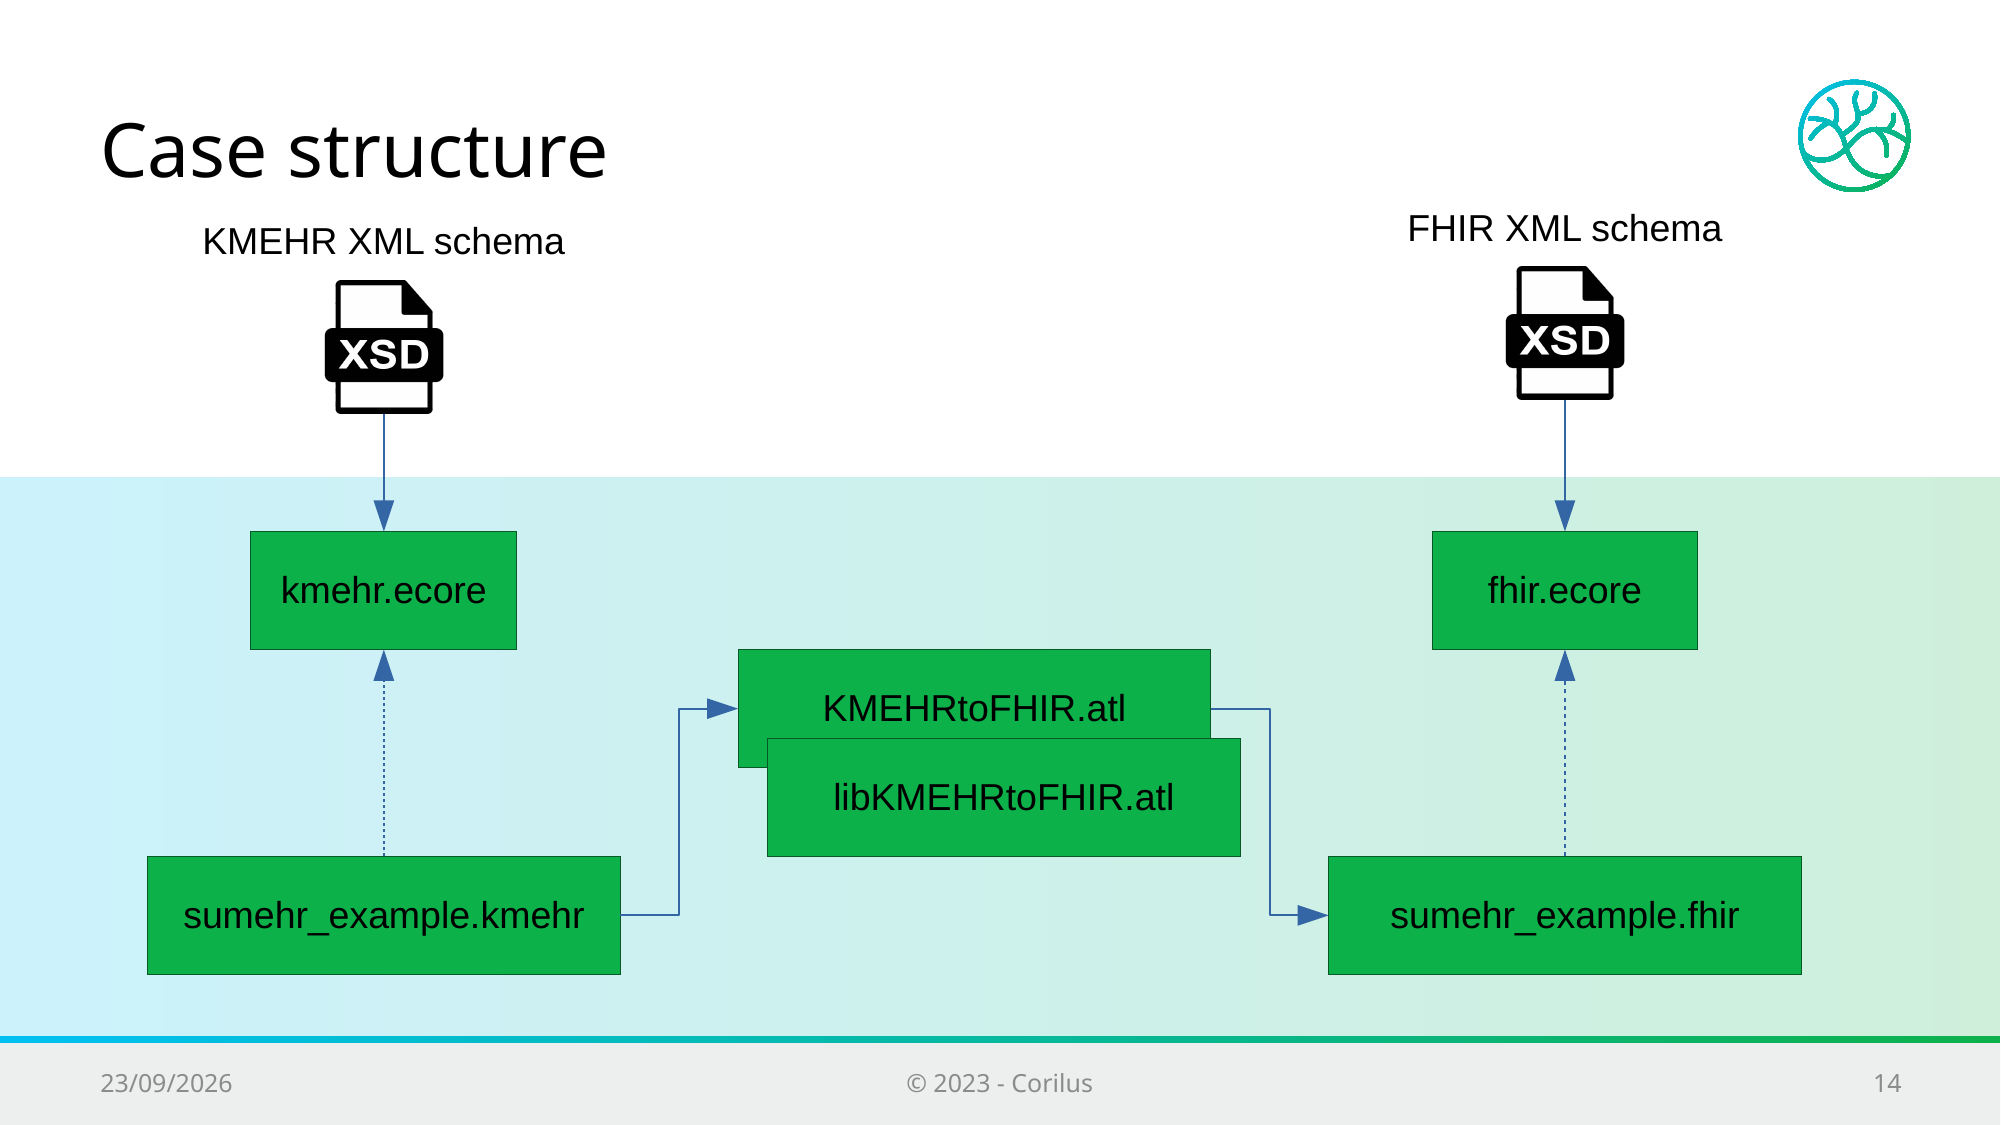

# Case structure
FHIR XML schema
KMEHR XML schema
kmehr.ecore
fhir.ecore
KMEHRtoFHIR.atl
libKMEHRtoFHIR.atl
sumehr_example.kmehr
sumehr_example.fhir
© 2023 - Corilus
14